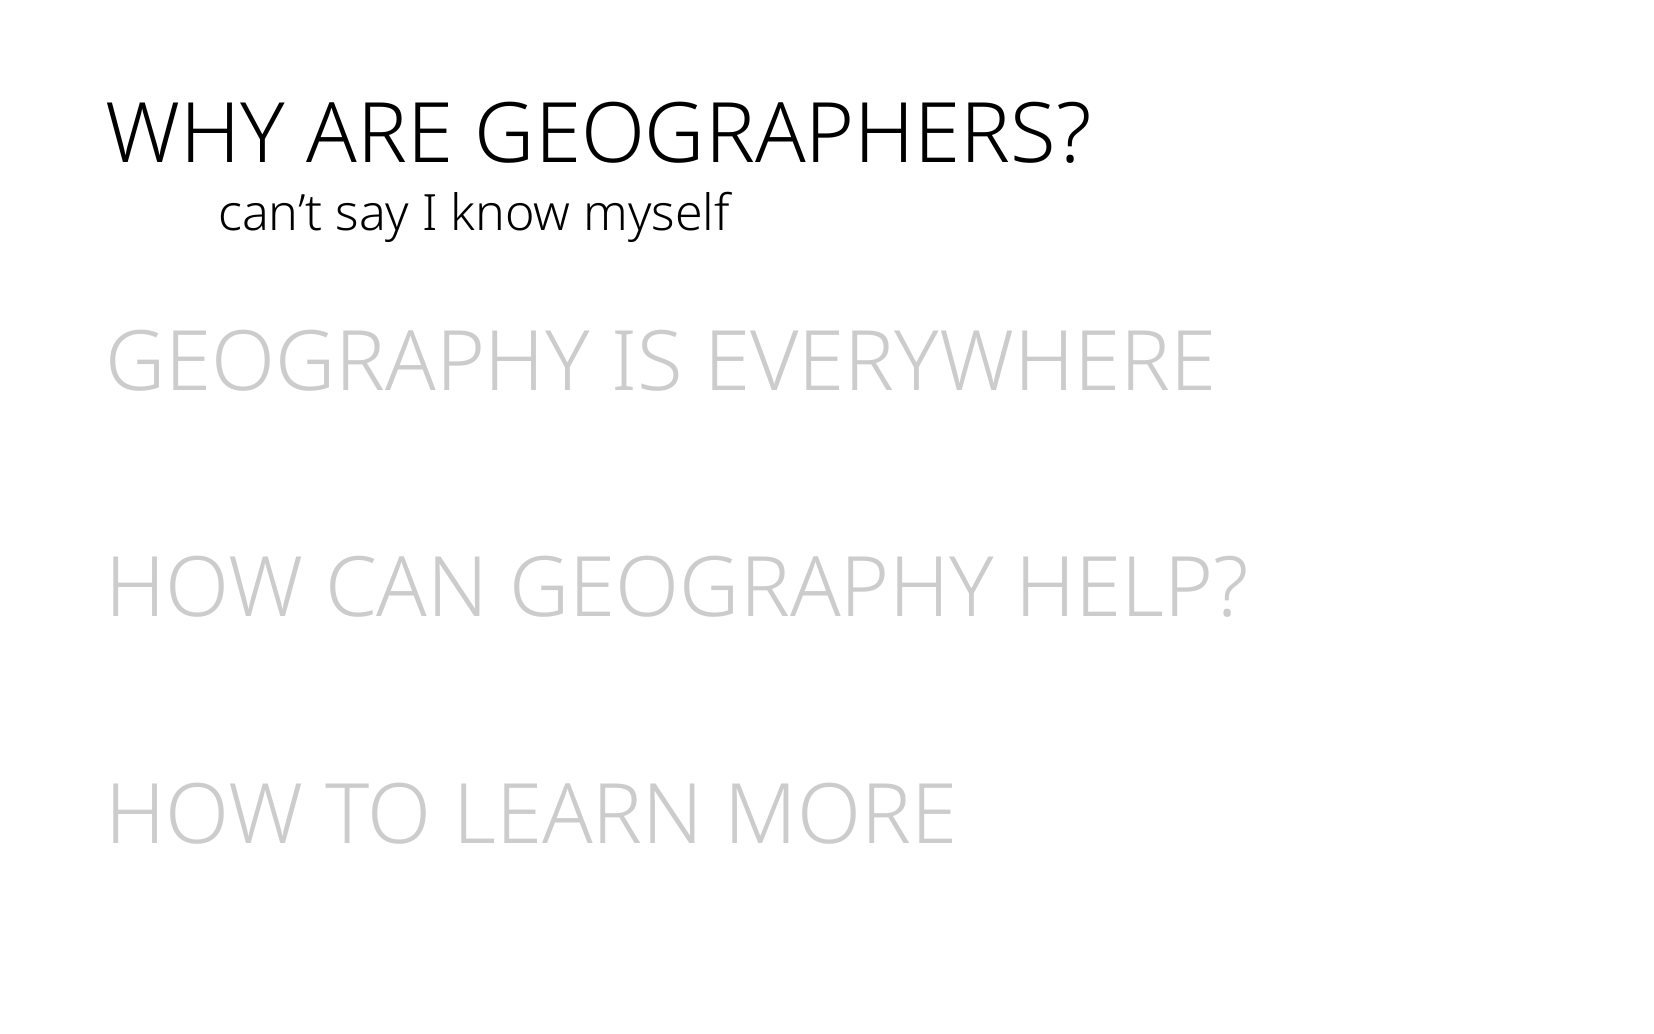

WHY ARE GEOGRAPHERS?
GEOGRAPHY IS EVERYWHERE
HOW CAN GEOGRAPHY HELP?
HOW TO LEARN MORE
can’t say I know myself